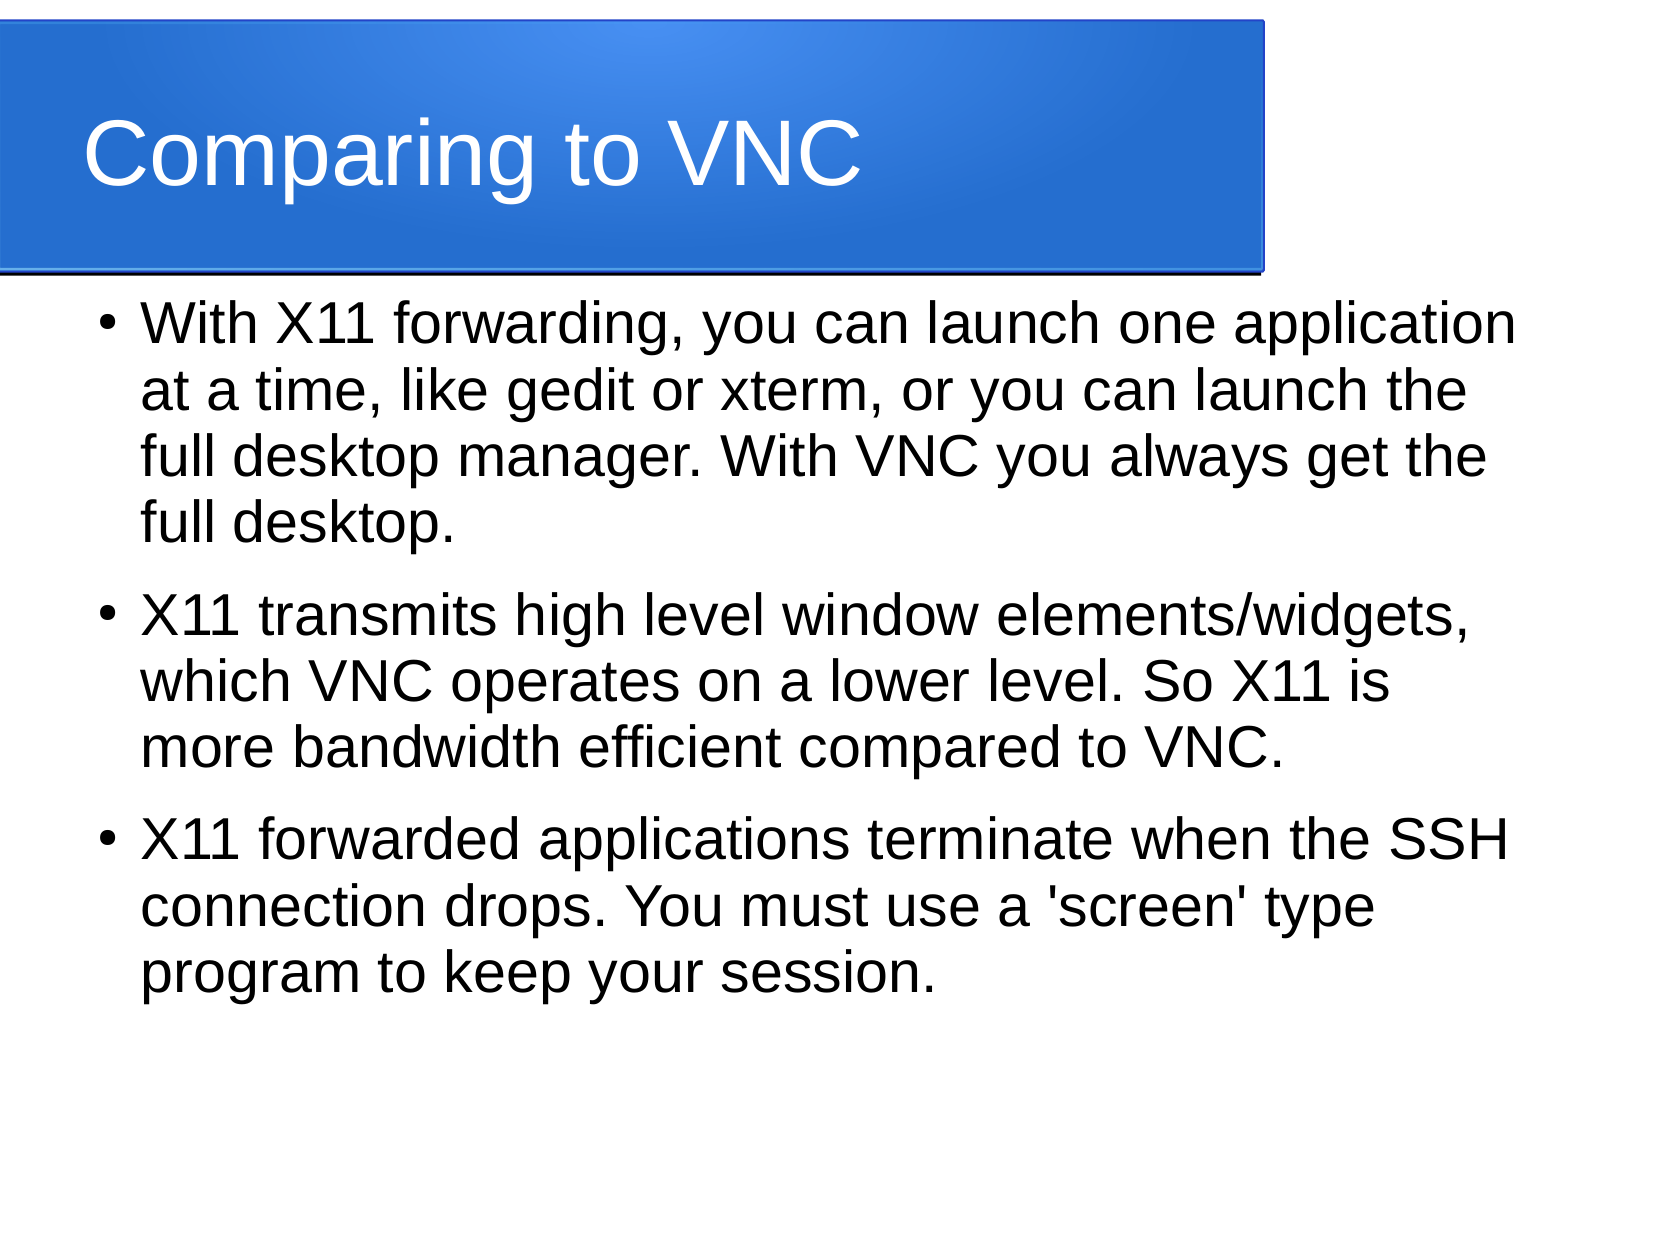

# Comparing to VNC
With X11 forwarding, you can launch one application at a time, like gedit or xterm, or you can launch the full desktop manager. With VNC you always get the full desktop.
X11 transmits high level window elements/widgets, which VNC operates on a lower level. So X11 is more bandwidth efficient compared to VNC.
X11 forwarded applications terminate when the SSH connection drops. You must use a 'screen' type program to keep your session.